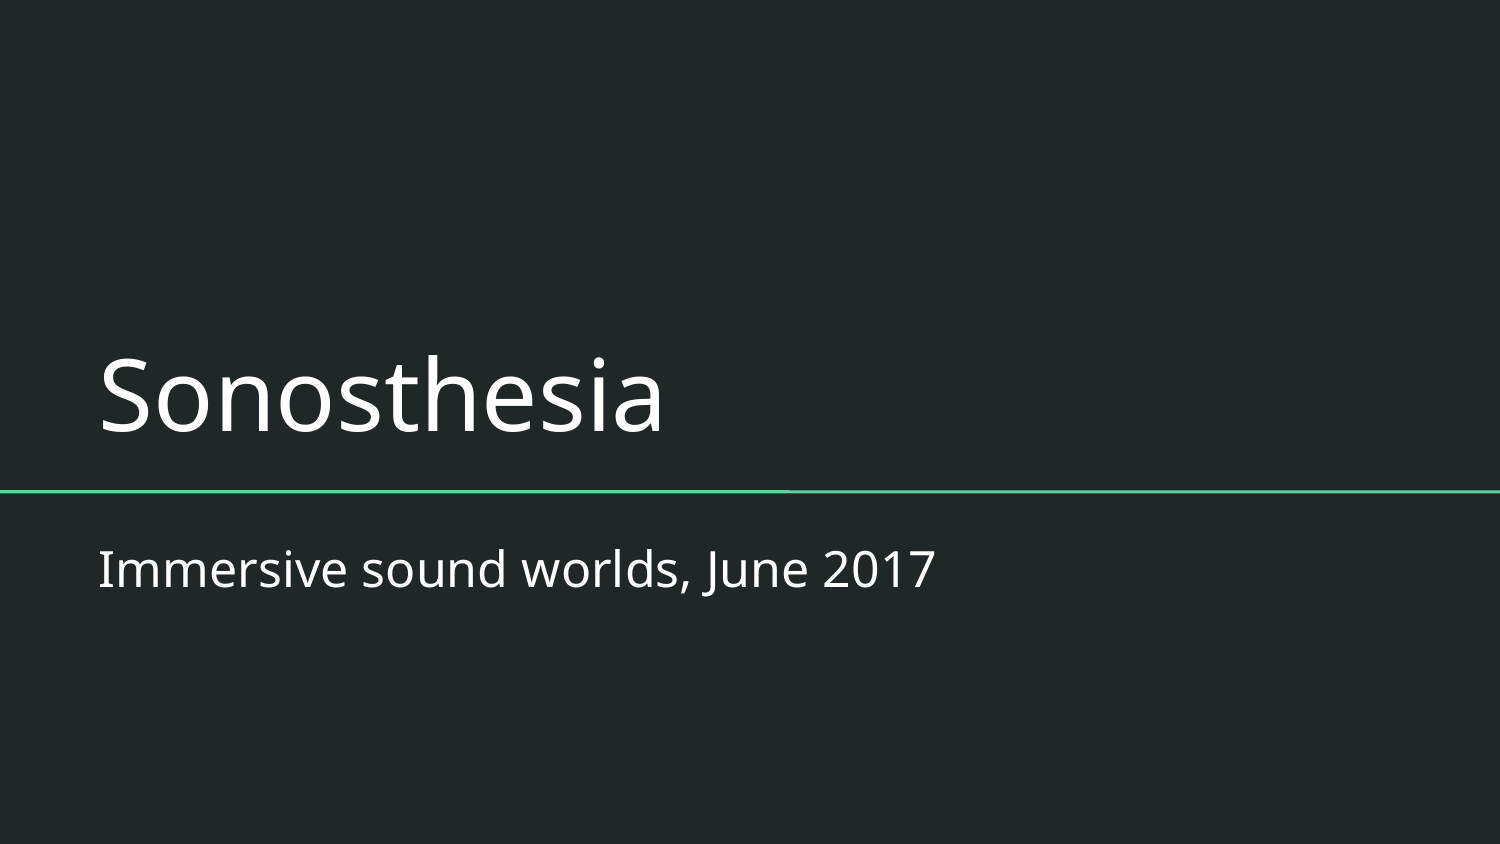

# Sonosthesia
Immersive sound worlds, June 2017